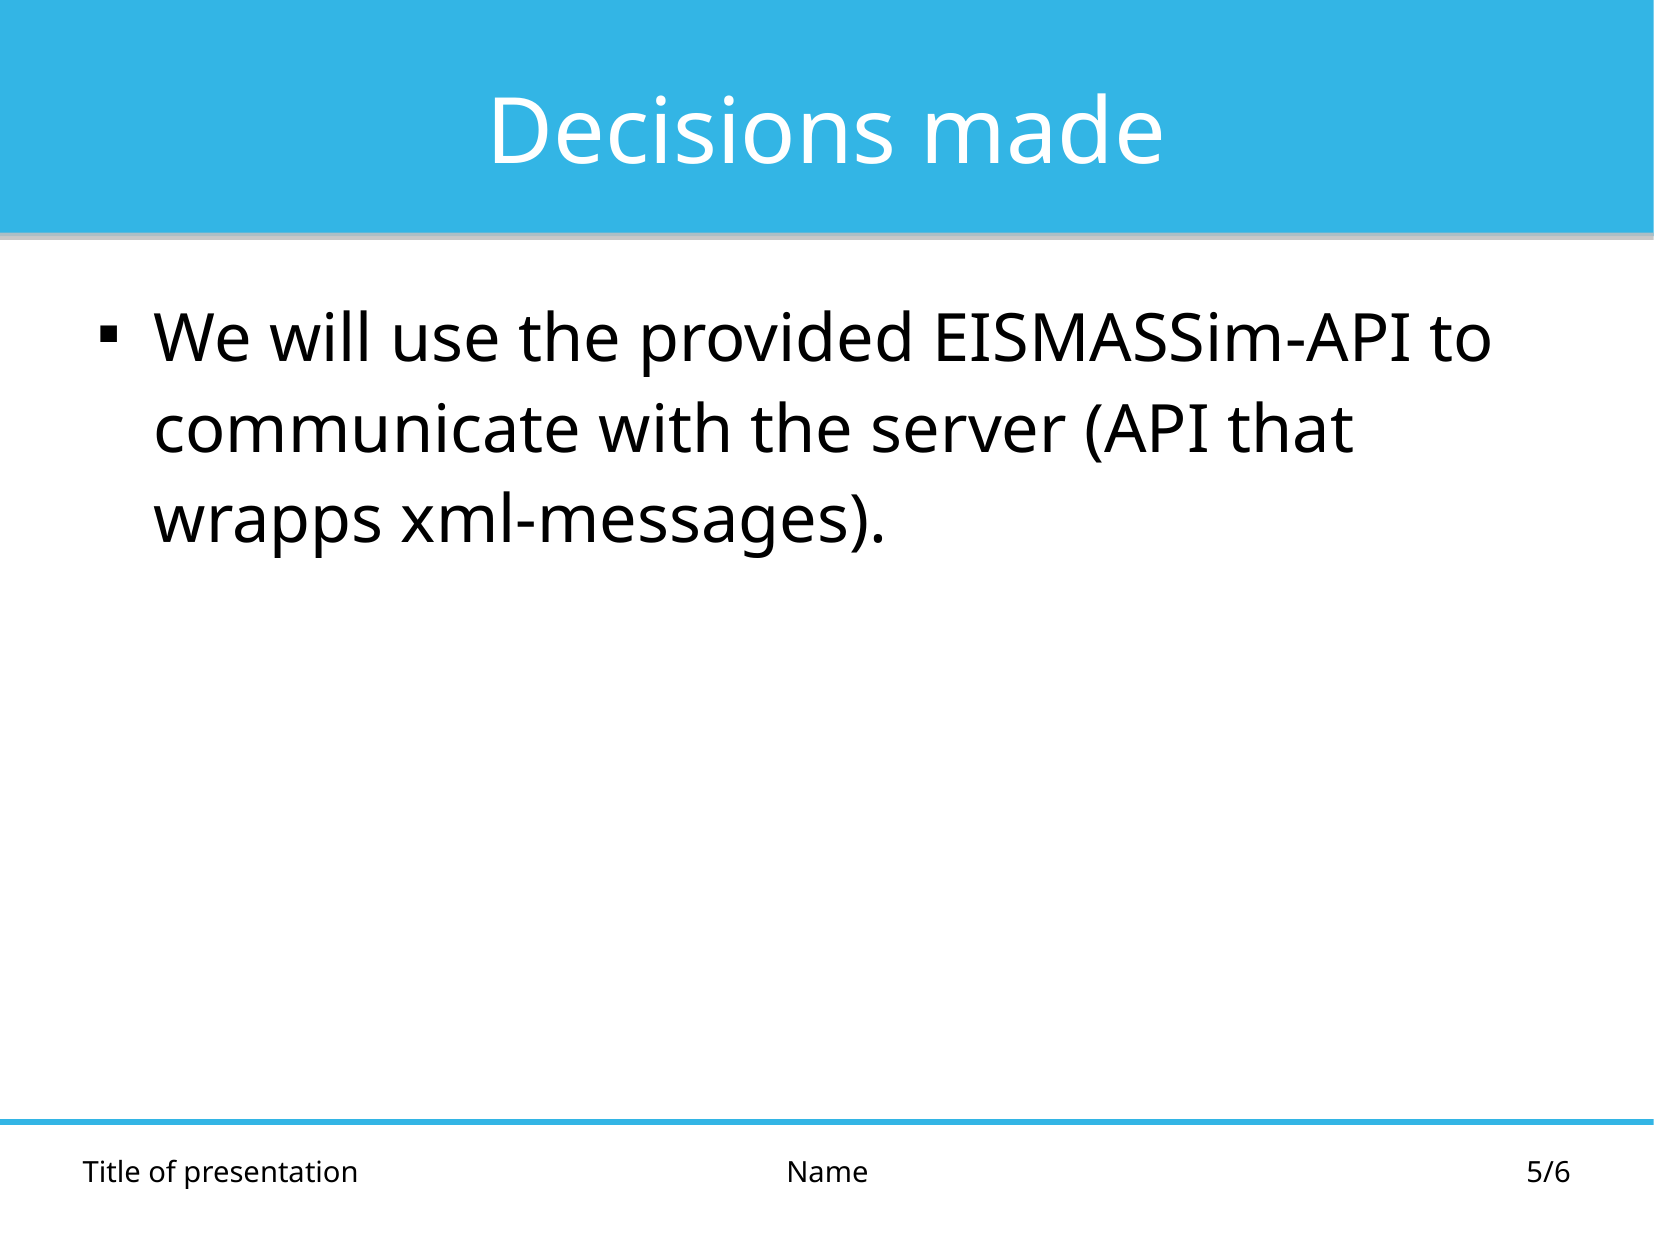

# Decisions made
We will use the provided EISMASSim-API to communicate with the server (API that wrapps xml-messages).
5